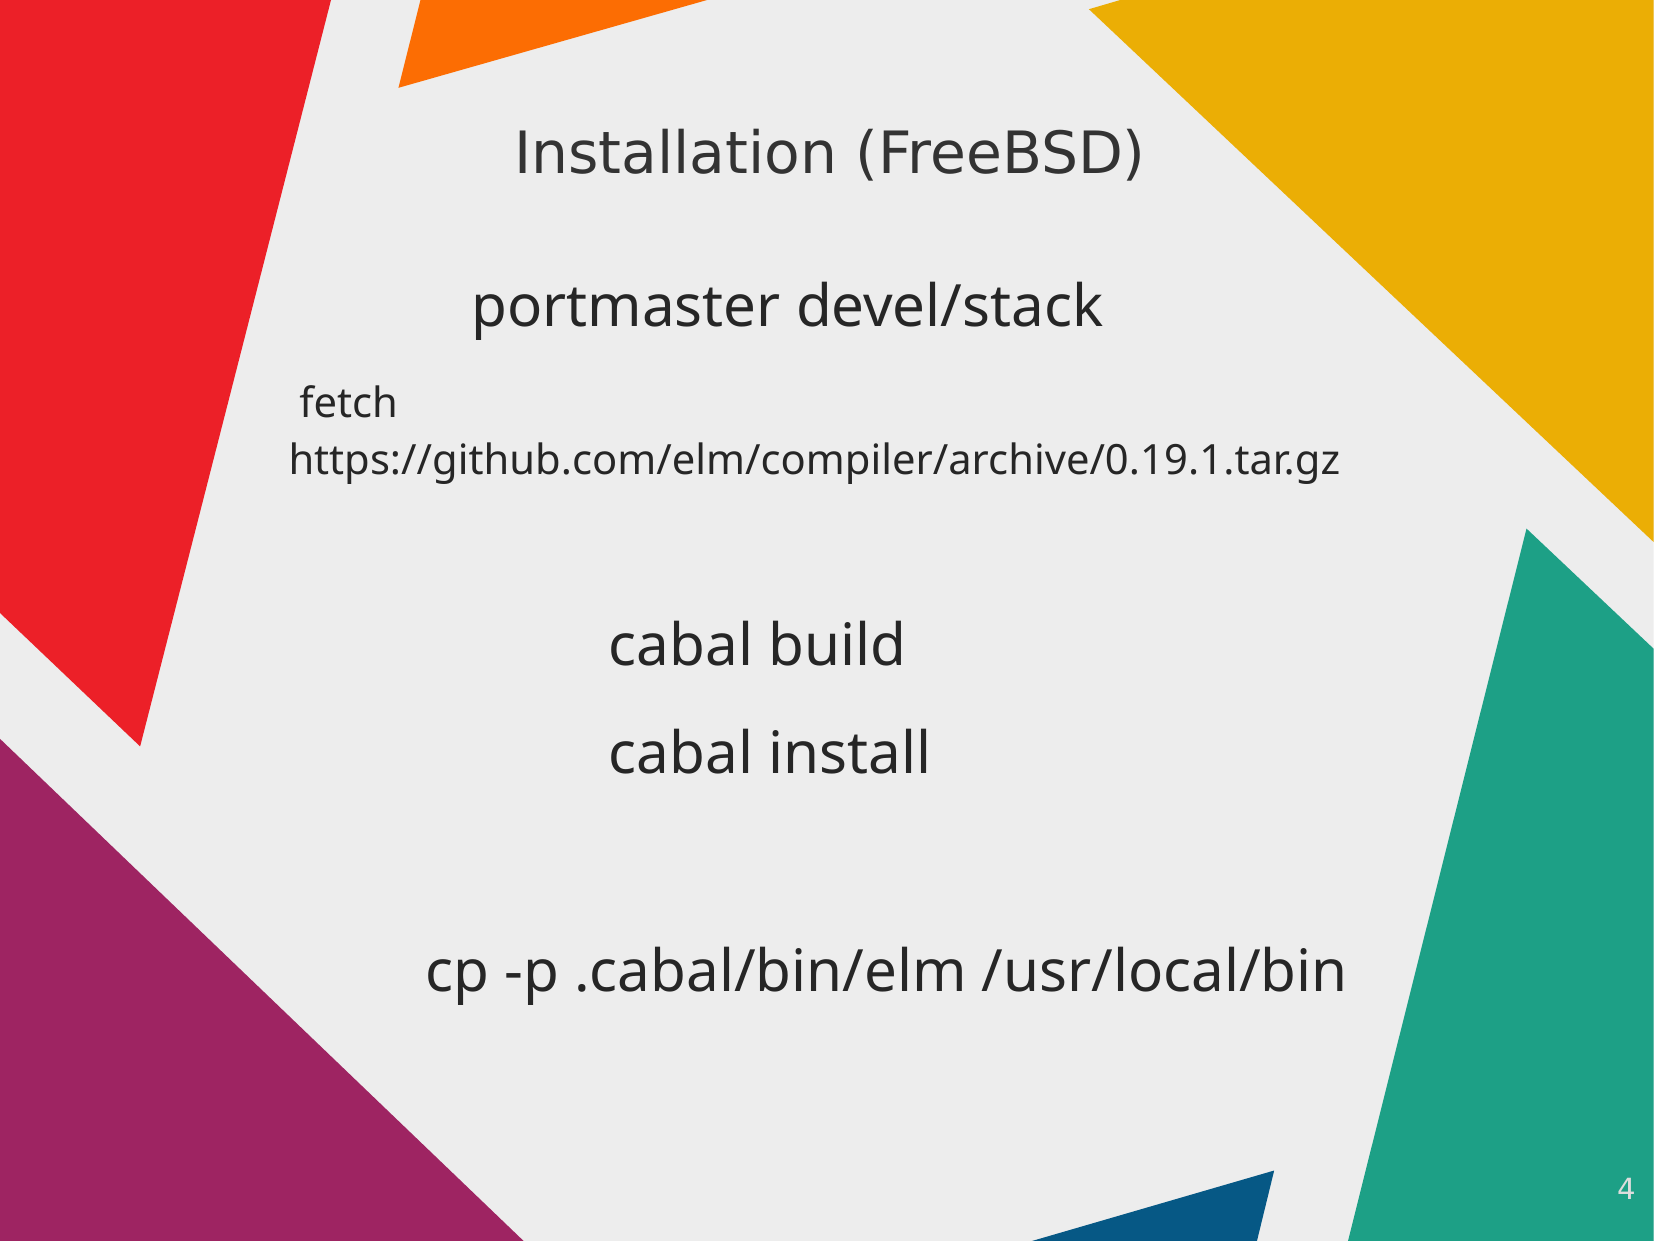

# Installation (FreeBSD)
 portmaster devel/stack
 fetch https://github.com/elm/compiler/archive/0.19.1.tar.gz
 cabal build
 cabal install
 cp -p .cabal/bin/elm /usr/local/bin
4